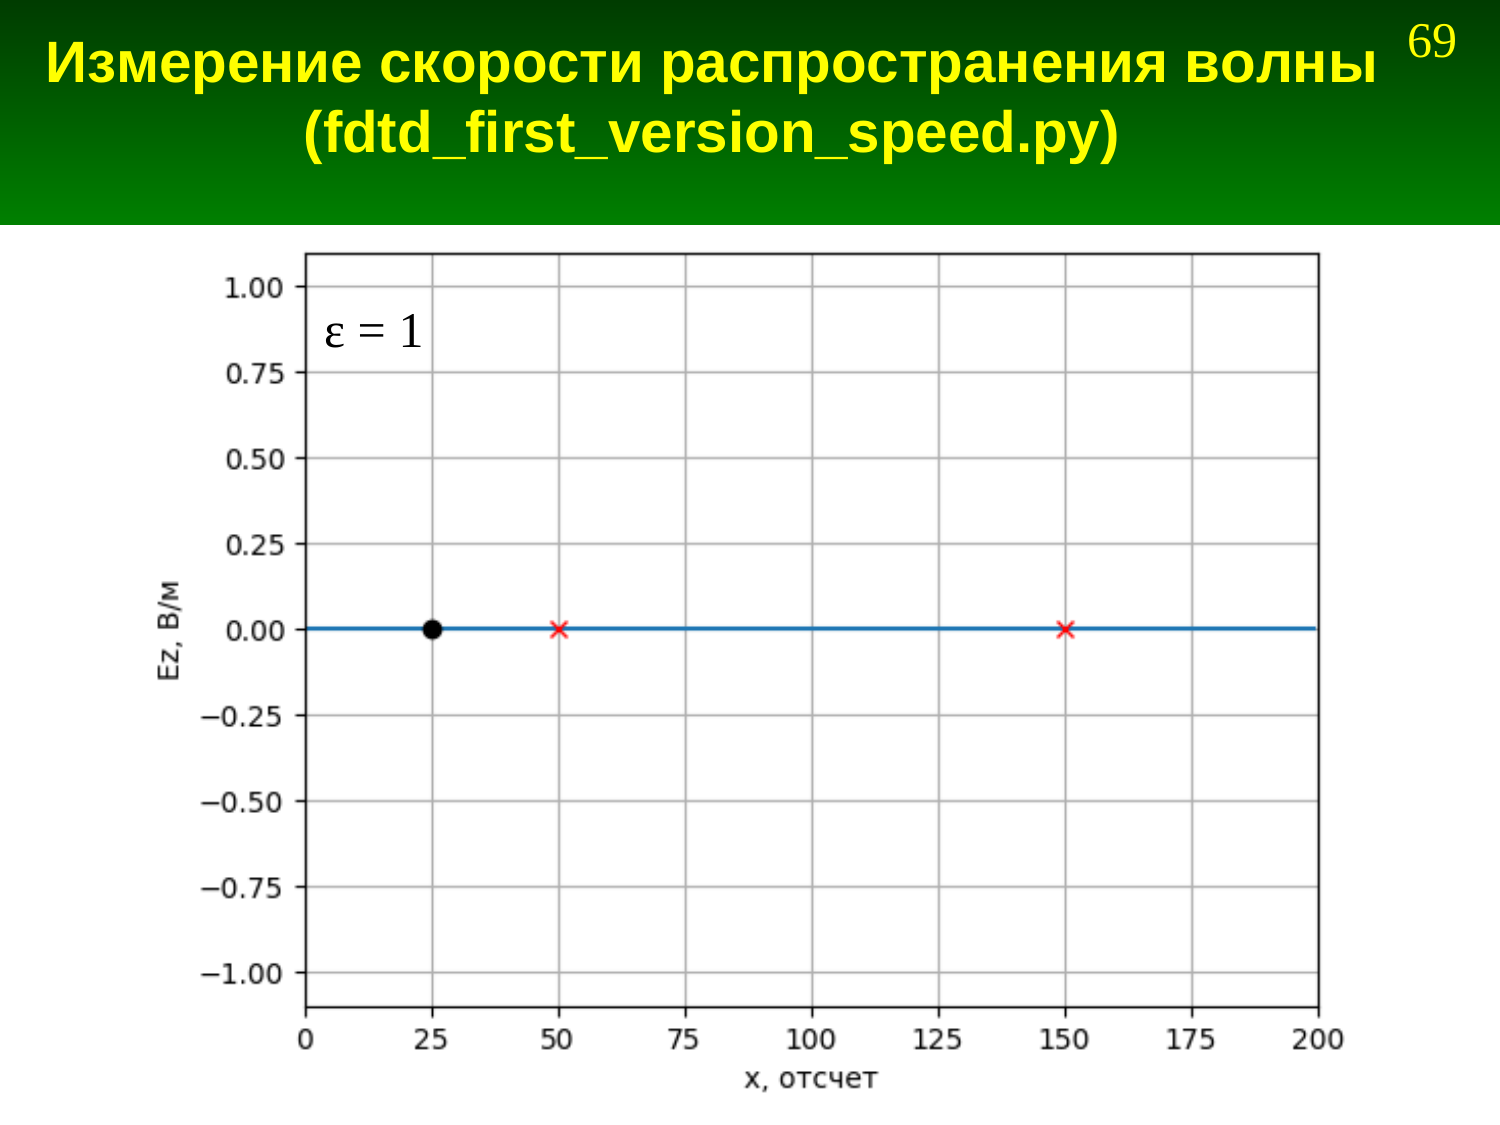

# Измерение скорости распространения волны (fdtd_first_version_speed.py)
ε = 1